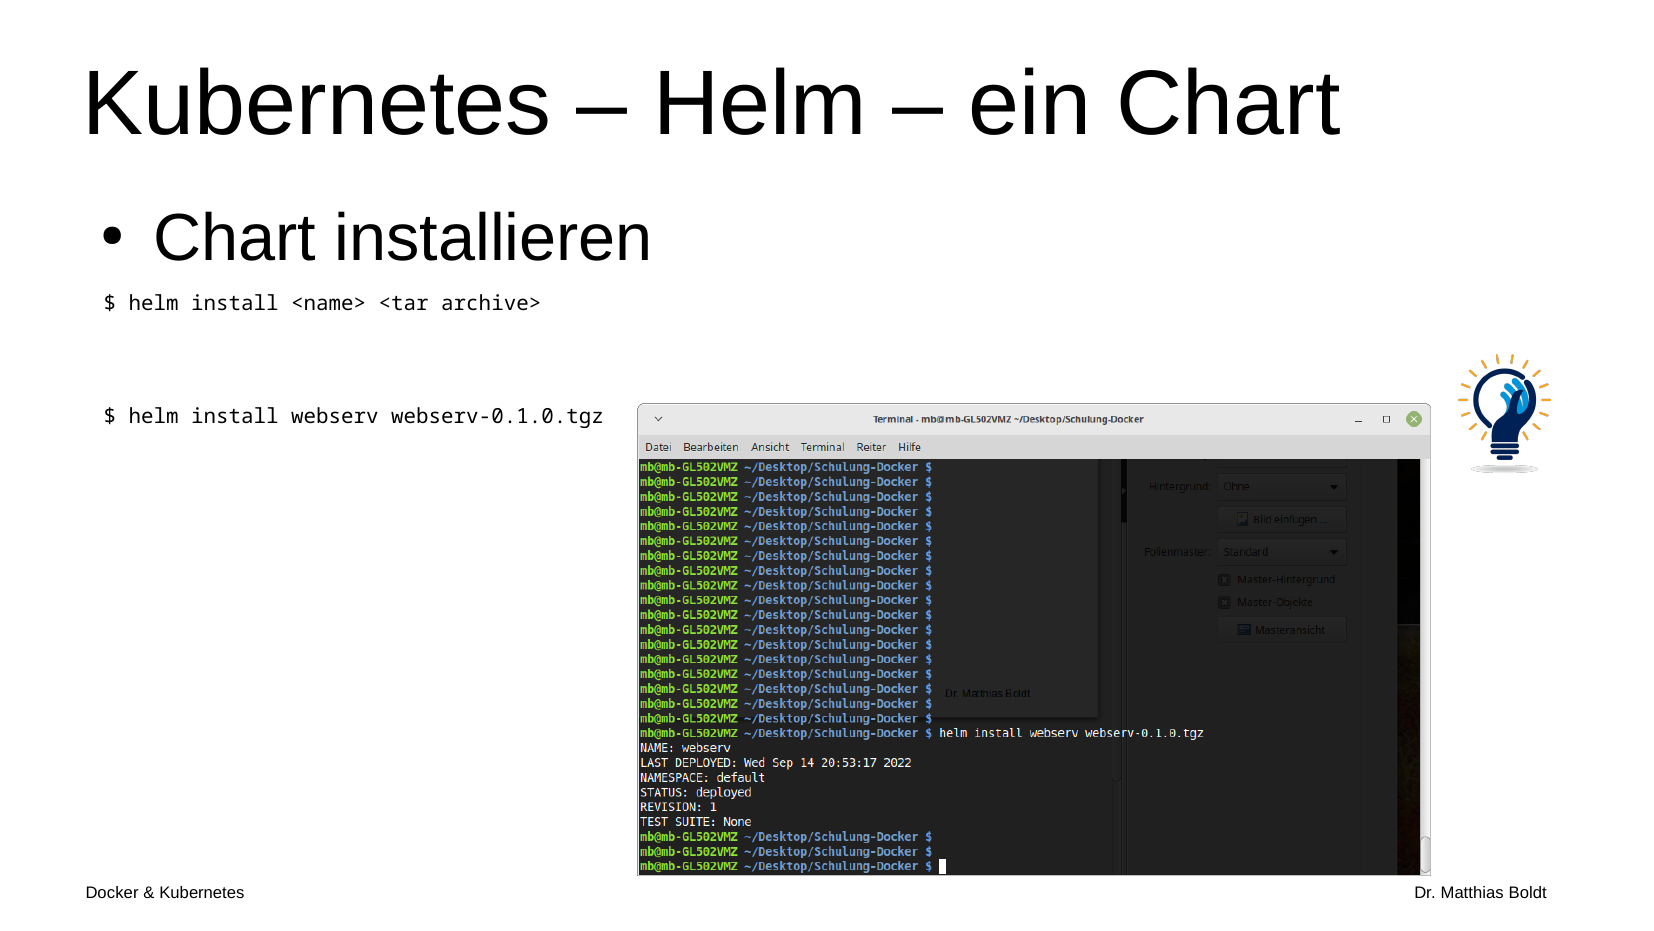

# Kubernetes – Helm – ein Chart
Chart installieren
$ helm install <name> <tar archive>
$ helm install webserv webserv-0.1.0.tgz
Docker & Kubernetes																Dr. Matthias Boldt